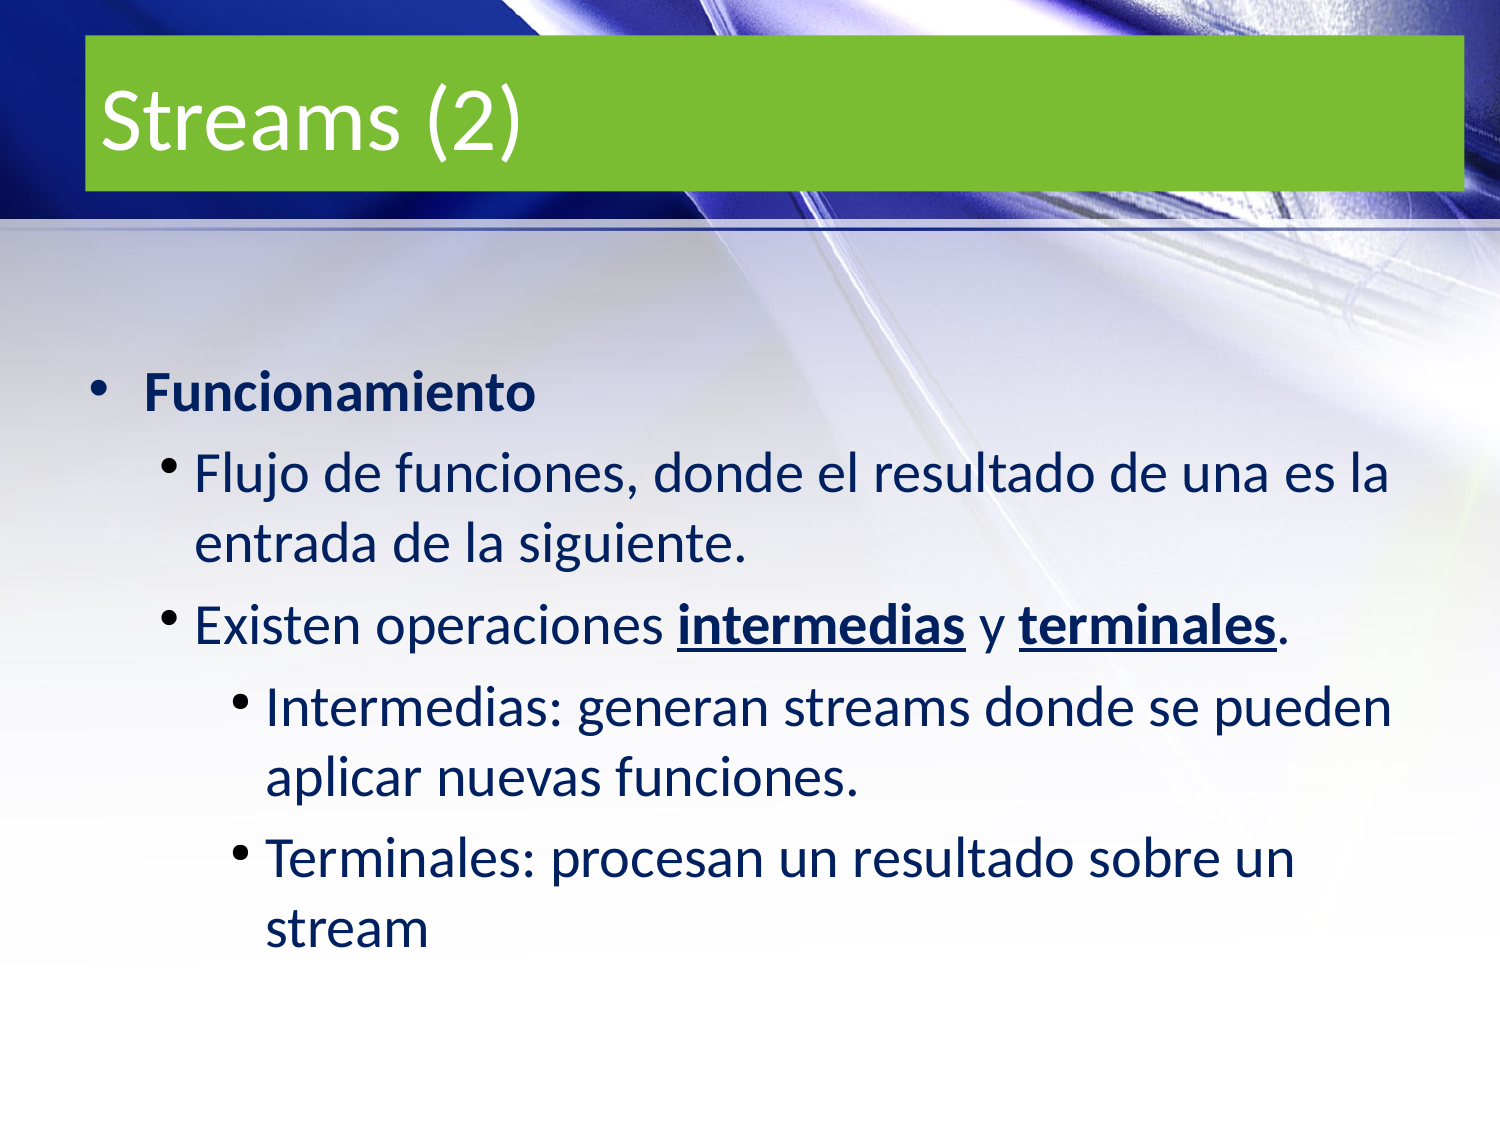

Streams (2)
Funcionamiento
Flujo de funciones, donde el resultado de una es la entrada de la siguiente.
Existen operaciones intermedias y terminales.
Intermedias: generan streams donde se pueden aplicar nuevas funciones.
Terminales: procesan un resultado sobre un stream